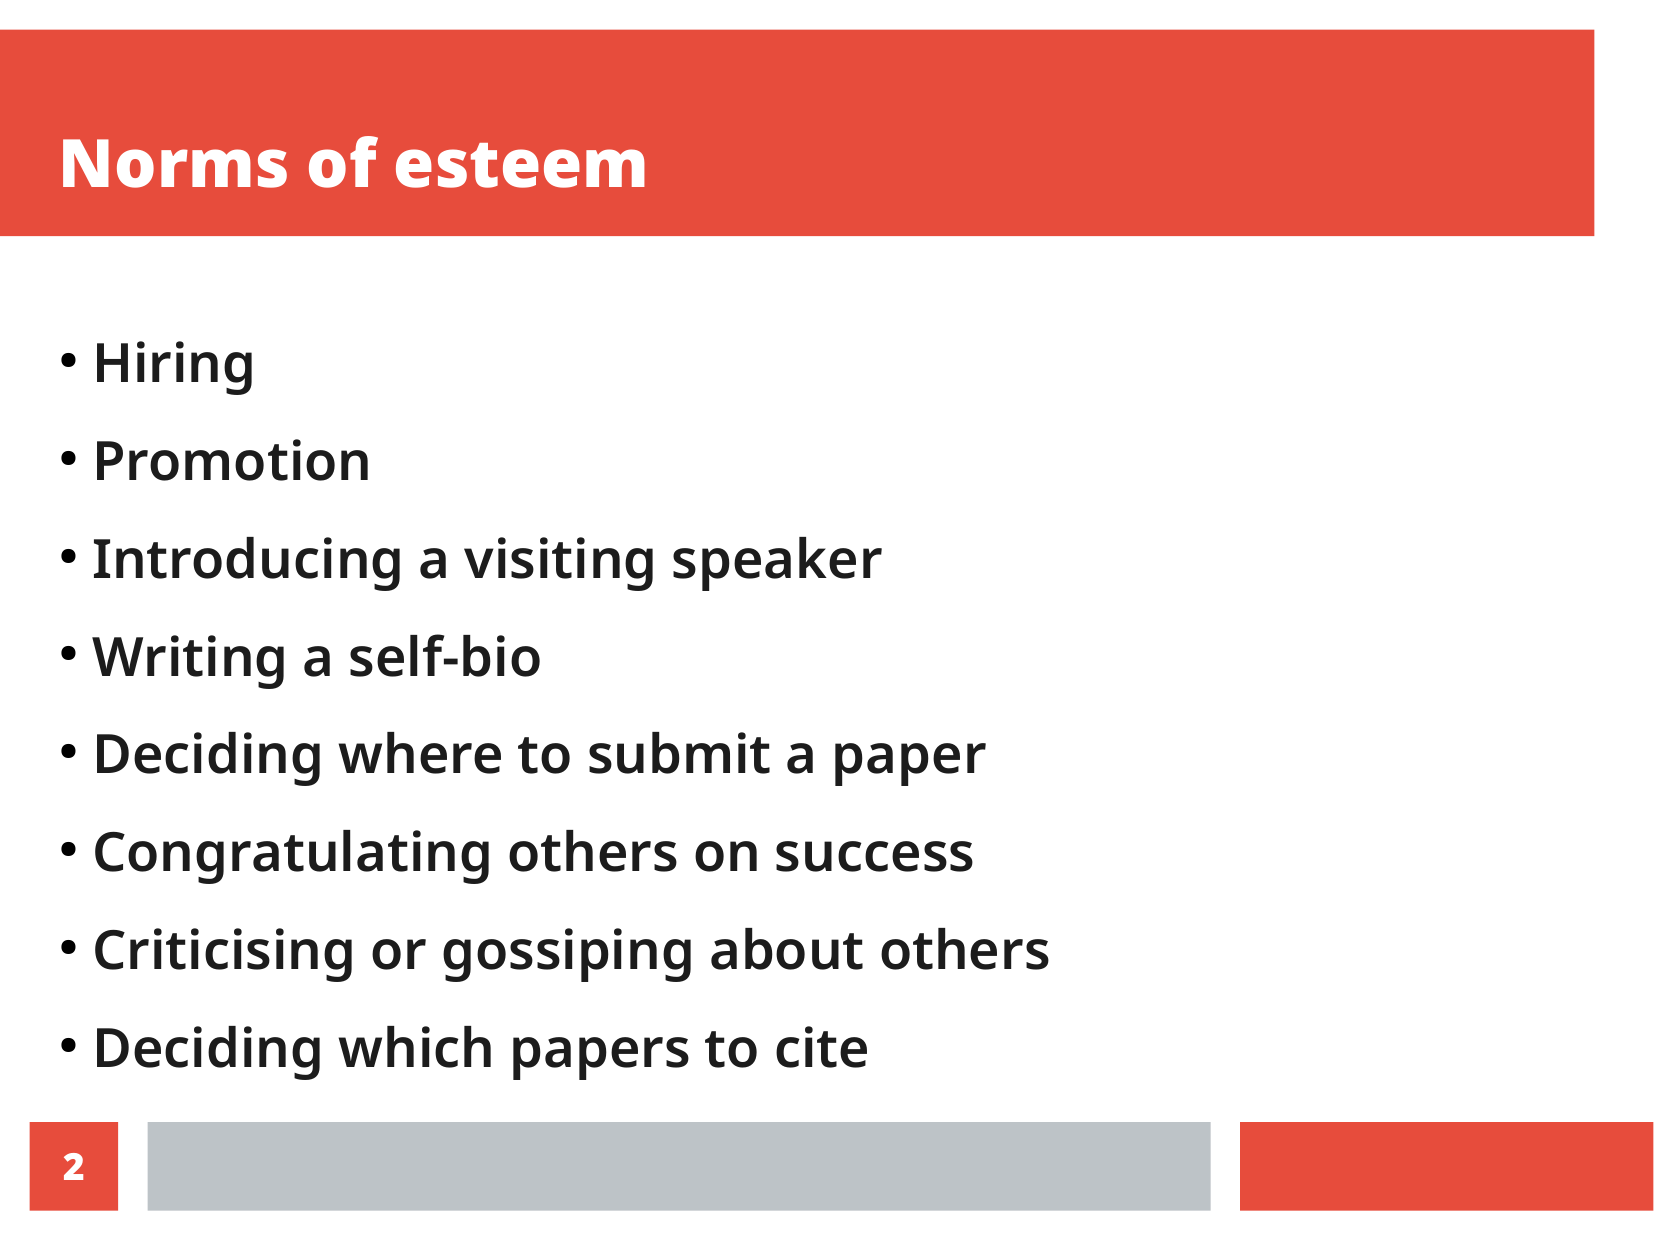

# Norms of esteem
 Hiring
 Promotion
 Introducing a visiting speaker
 Writing a self-bio
 Deciding where to submit a paper
 Congratulating others on success
 Criticising or gossiping about others
 Deciding which papers to cite
2